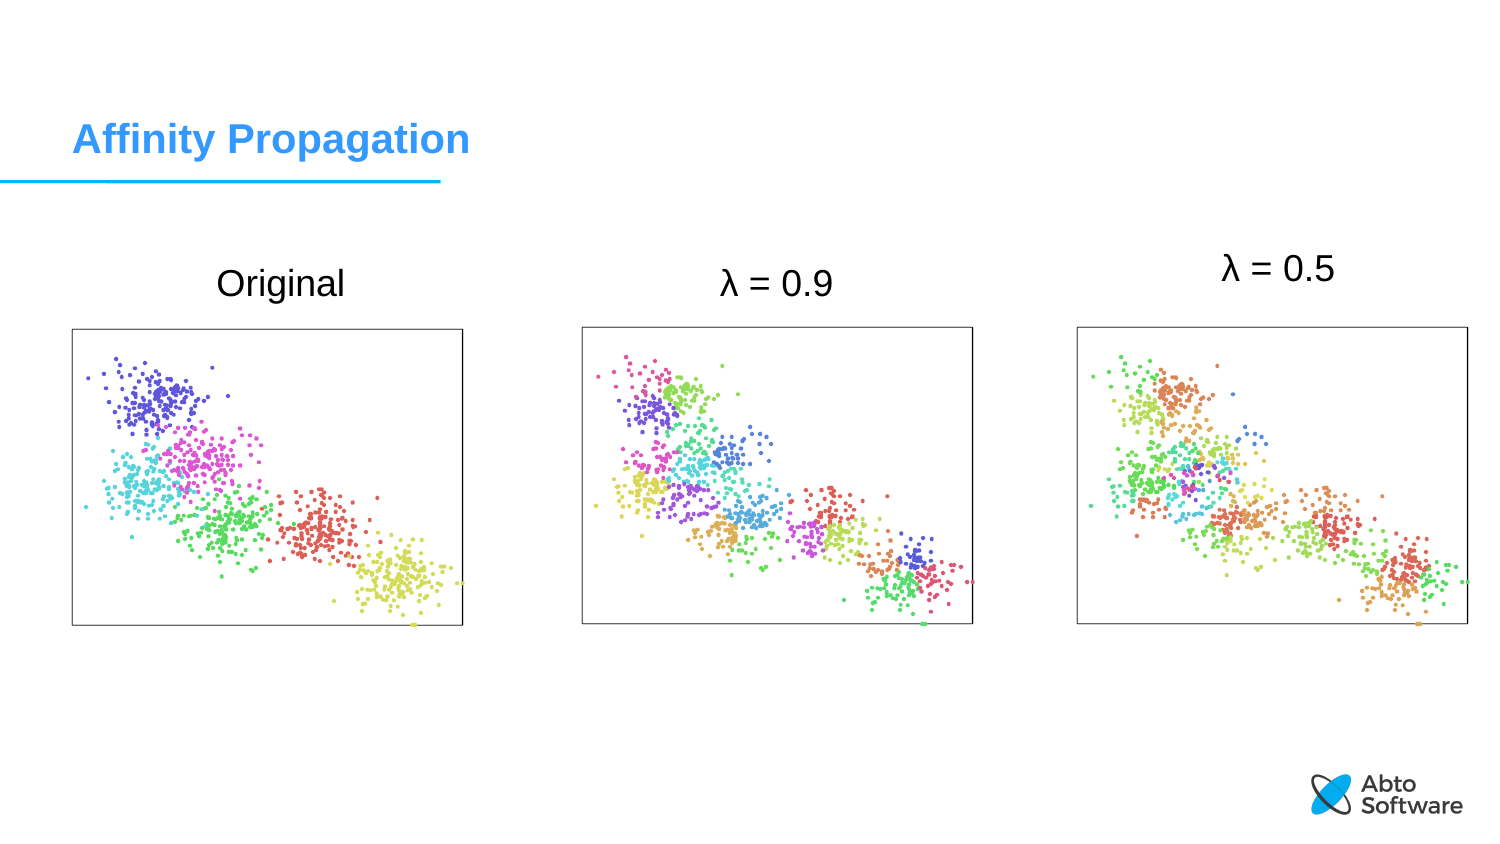

# Affinity Propagation
λ = 0.5
Original
λ = 0.9